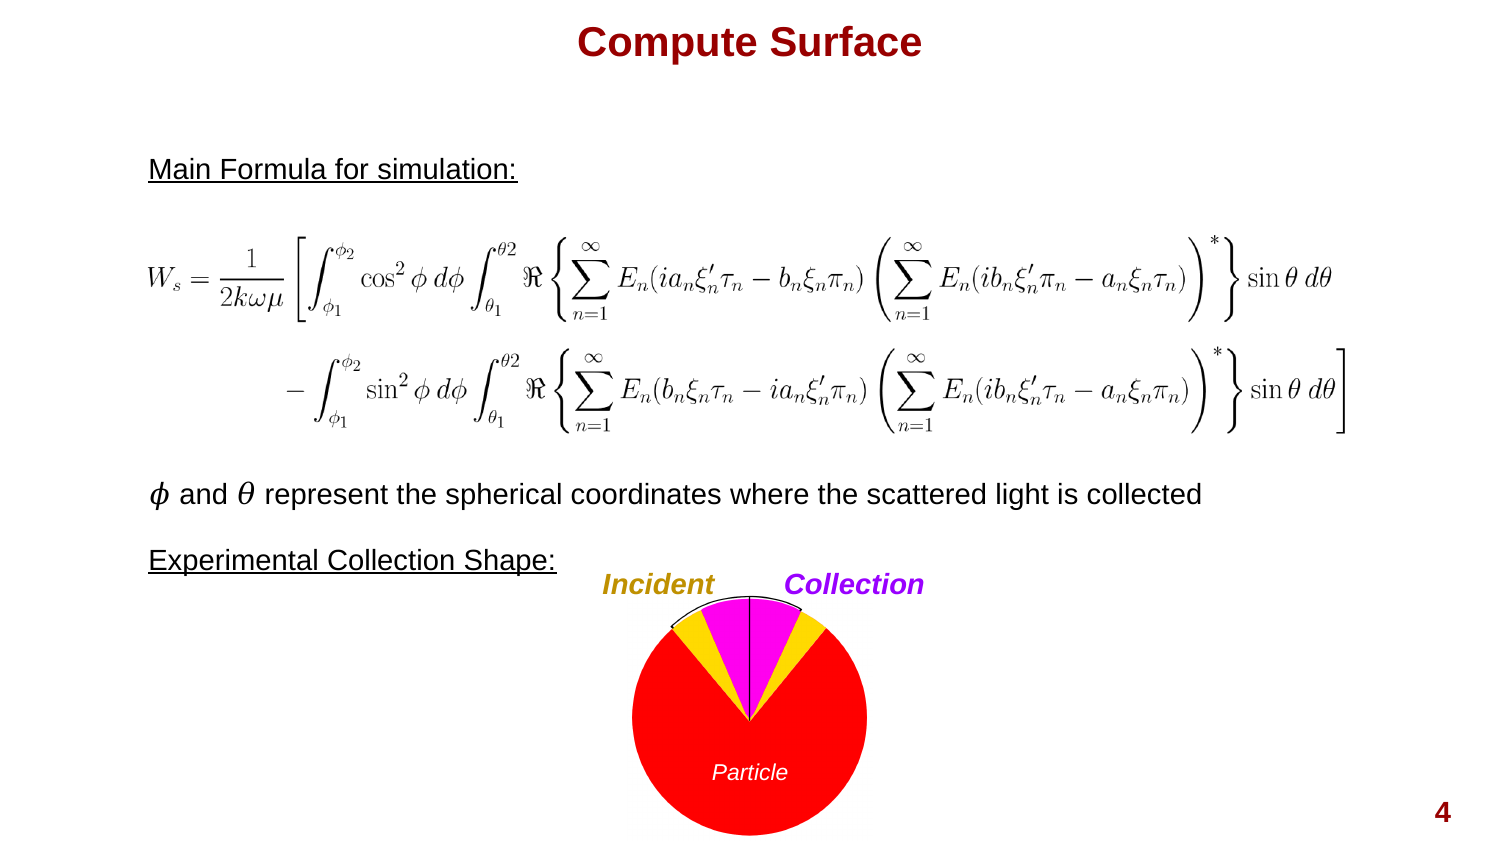

Compute Surface
Main Formula for simulation:
𝜙 and 𝜃 represent the spherical coordinates where the scattered light is collected
Experimental Collection Shape:
Incident
Collection
Particle
4